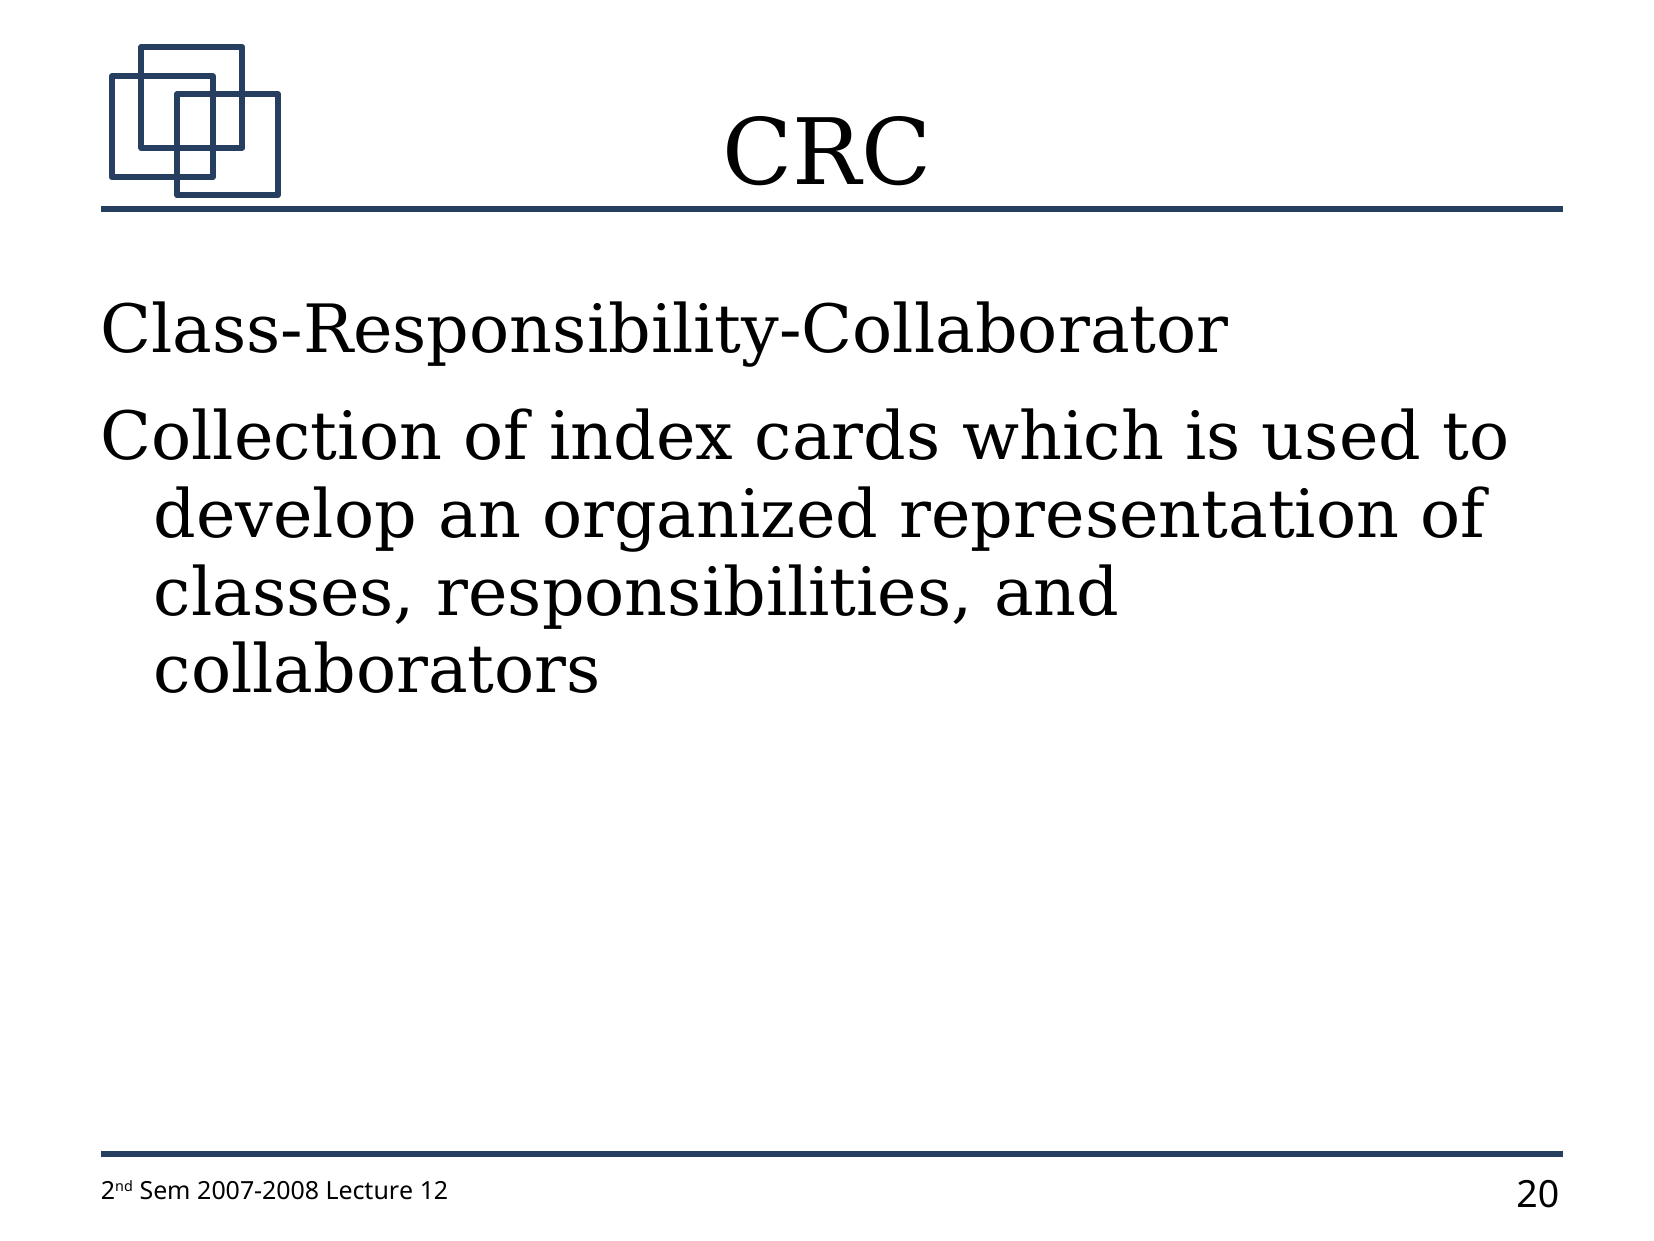

# CRC
Class-Responsibility-Collaborator
Collection of index cards which is used to develop an organized representation of classes, responsibilities, and collaborators